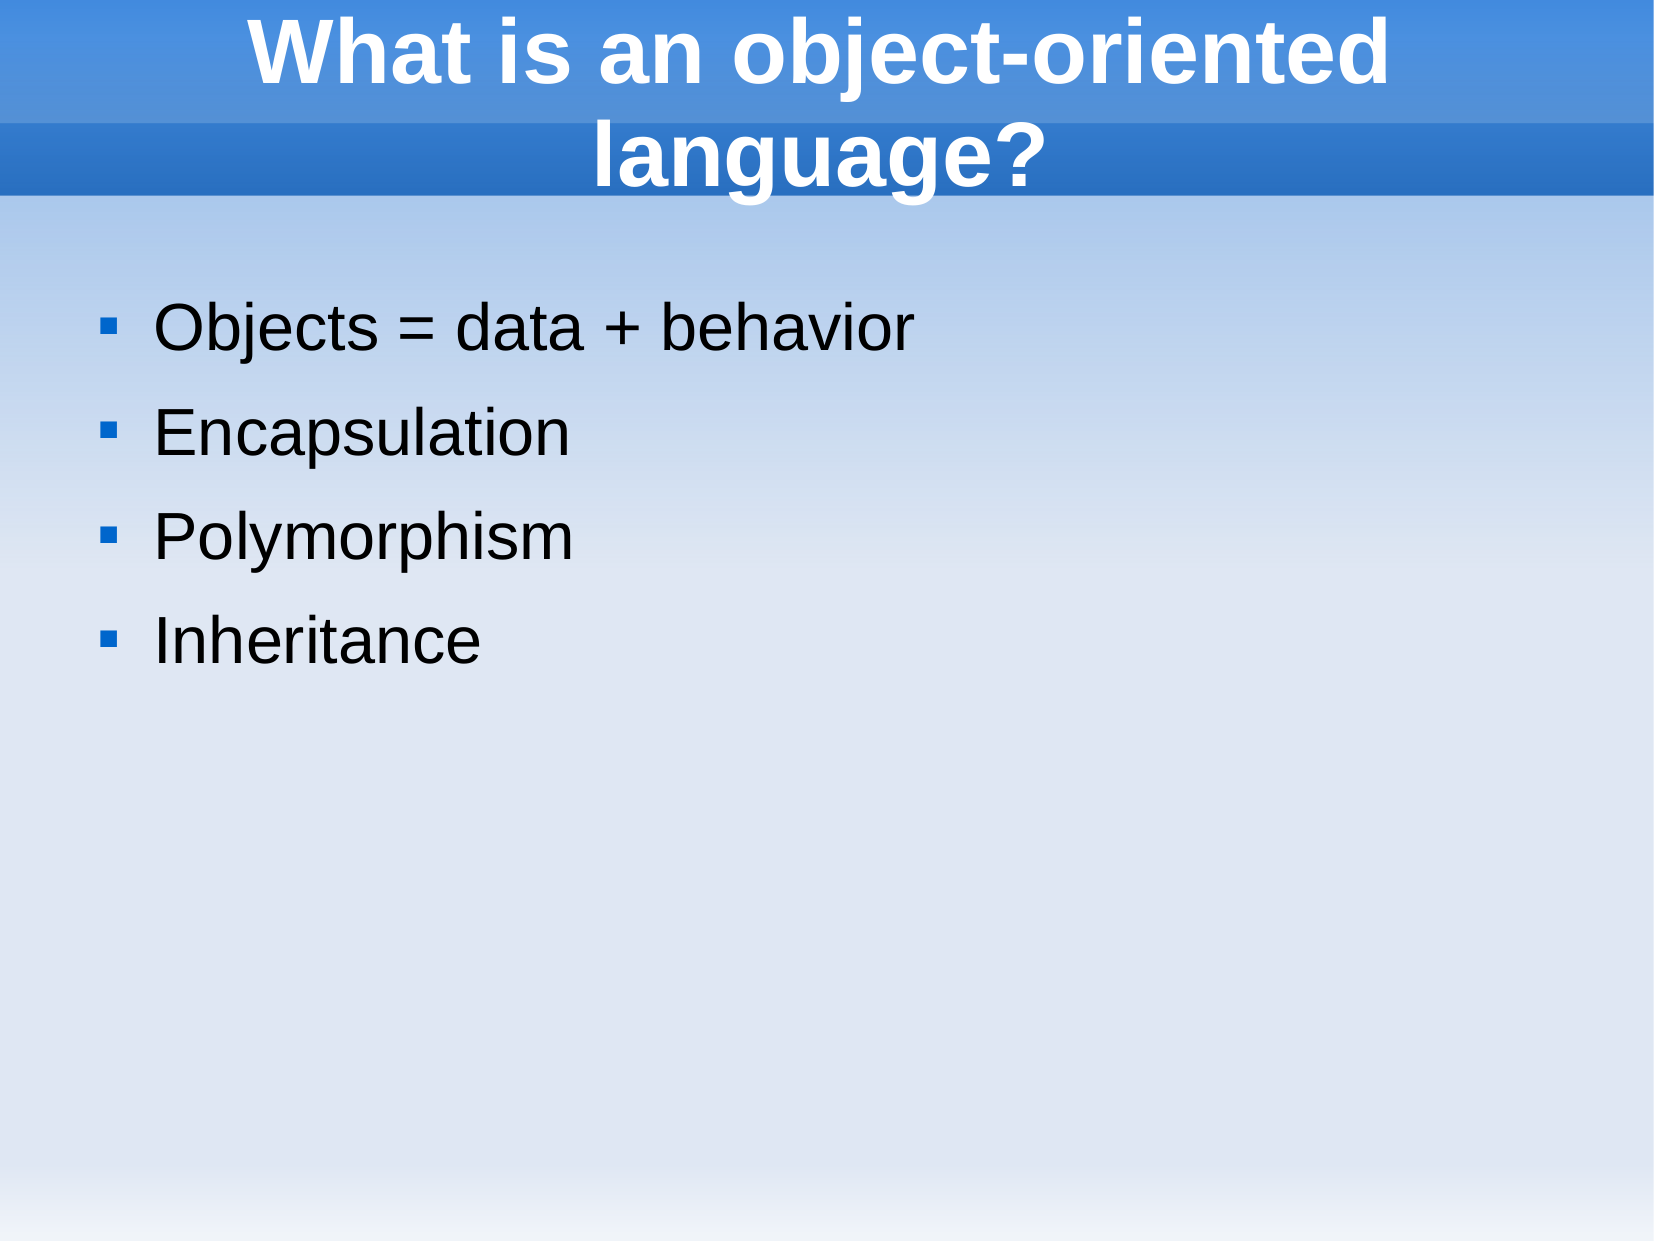

# What is an object-oriented language?
Objects = data + behavior
Encapsulation
Polymorphism
Inheritance